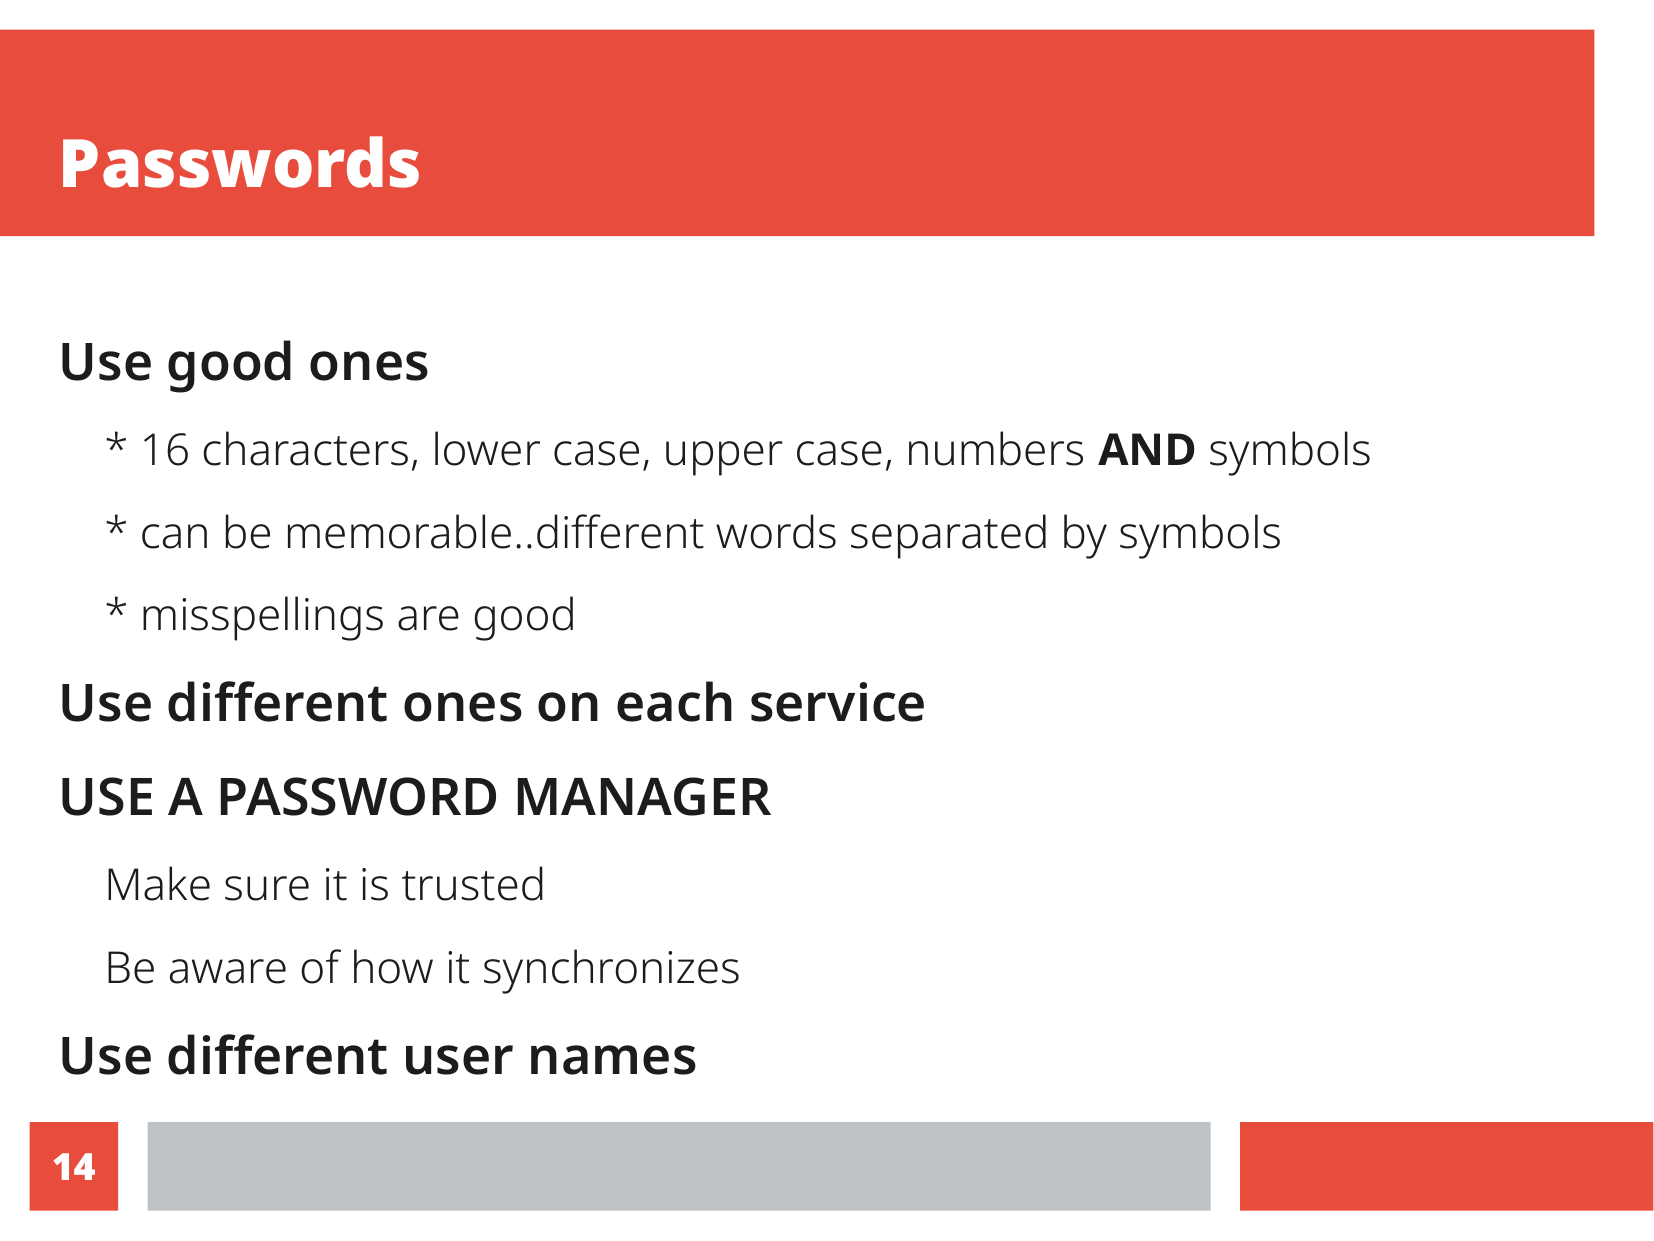

# Passwords
Use good ones
* 16 characters, lower case, upper case, numbers AND symbols
* can be memorable..different words separated by symbols
* misspellings are good
Use different ones on each service
USE A PASSWORD MANAGER
Make sure it is trusted
Be aware of how it synchronizes
Use different user names
14